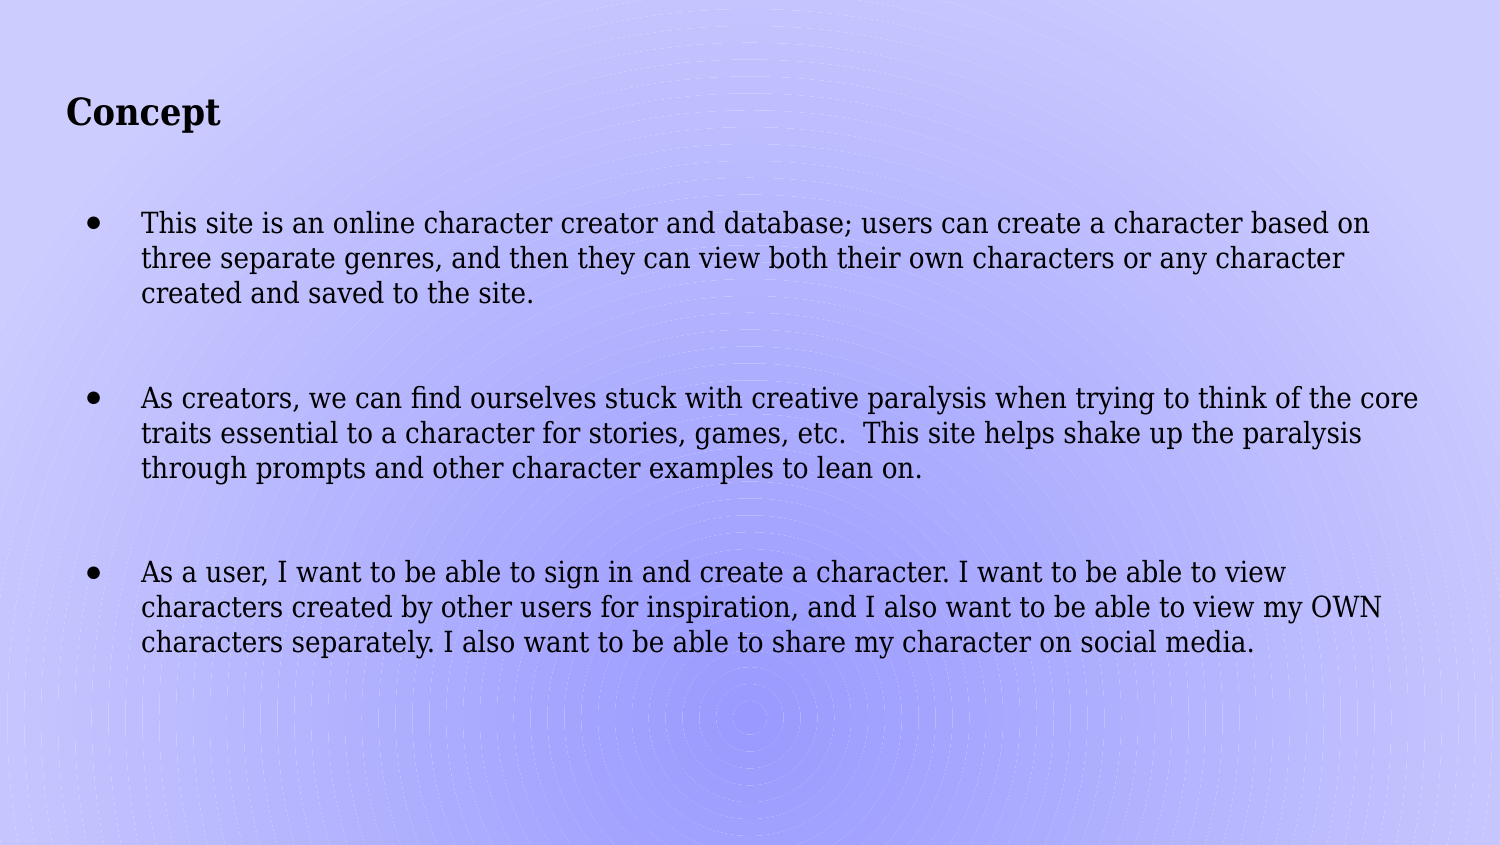

# Concept
This site is an online character creator and database; users can create a character based on three separate genres, and then they can view both their own characters or any character created and saved to the site.
As creators, we can find ourselves stuck with creative paralysis when trying to think of the core traits essential to a character for stories, games, etc. This site helps shake up the paralysis through prompts and other character examples to lean on.
As a user, I want to be able to sign in and create a character. I want to be able to view characters created by other users for inspiration, and I also want to be able to view my OWN characters separately. I also want to be able to share my character on social media.